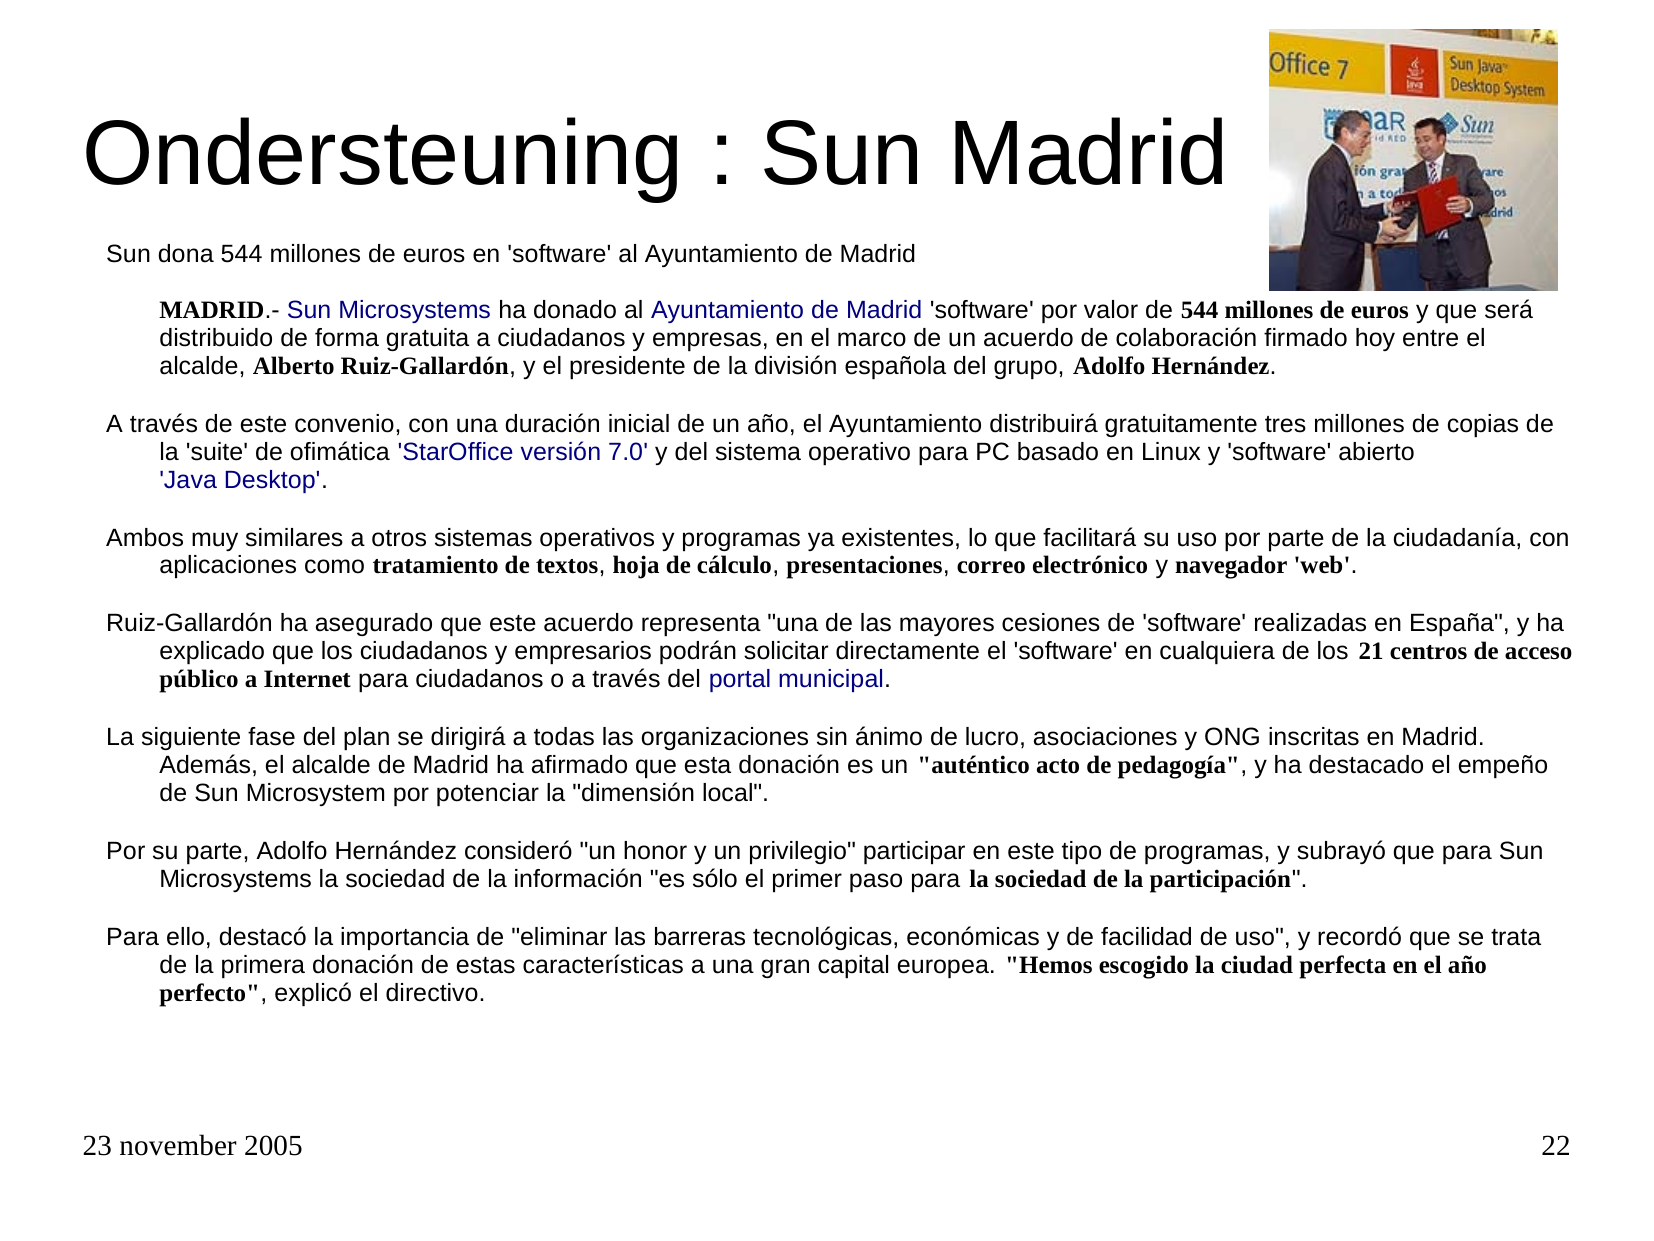

# Ondersteuning : Sun Madrid
Sun dona 544 millones de euros en 'software' al Ayuntamiento de Madrid
MADRID.- Sun Microsystems ha donado al Ayuntamiento de Madrid 'software' por valor de 544 millones de euros y que será distribuido de forma gratuita a ciudadanos y empresas, en el marco de un acuerdo de colaboración firmado hoy entre el alcalde, Alberto Ruiz-Gallardón, y el presidente de la división española del grupo, Adolfo Hernández.
A través de este convenio, con una duración inicial de un año, el Ayuntamiento distribuirá gratuitamente tres millones de copias de la 'suite' de ofimática 'StarOffice versión 7.0' y del sistema operativo para PC basado en Linux y 'software' abierto 'Java Desktop'.
Ambos muy similares a otros sistemas operativos y programas ya existentes, lo que facilitará su uso por parte de la ciudadanía, con aplicaciones como tratamiento de textos, hoja de cálculo, presentaciones, correo electrónico y navegador 'web'.
Ruiz-Gallardón ha asegurado que este acuerdo representa "una de las mayores cesiones de 'software' realizadas en España", y ha explicado que los ciudadanos y empresarios podrán solicitar directamente el 'software' en cualquiera de los 21 centros de acceso público a Internet para ciudadanos o a través del portal municipal.
La siguiente fase del plan se dirigirá a todas las organizaciones sin ánimo de lucro, asociaciones y ONG inscritas en Madrid. Además, el alcalde de Madrid ha afirmado que esta donación es un "auténtico acto de pedagogía", y ha destacado el empeño de Sun Microsystem por potenciar la "dimensión local".
Por su parte, Adolfo Hernández consideró "un honor y un privilegio" participar en este tipo de programas, y subrayó que para Sun Microsystems la sociedad de la información "es sólo el primer paso para la sociedad de la participación".
Para ello, destacó la importancia de "eliminar las barreras tecnológicas, económicas y de facilidad de uso", y recordó que se trata de la primera donación de estas características a una gran capital europea. "Hemos escogido la ciudad perfecta en el año perfecto", explicó el directivo.
23 november 2005
22